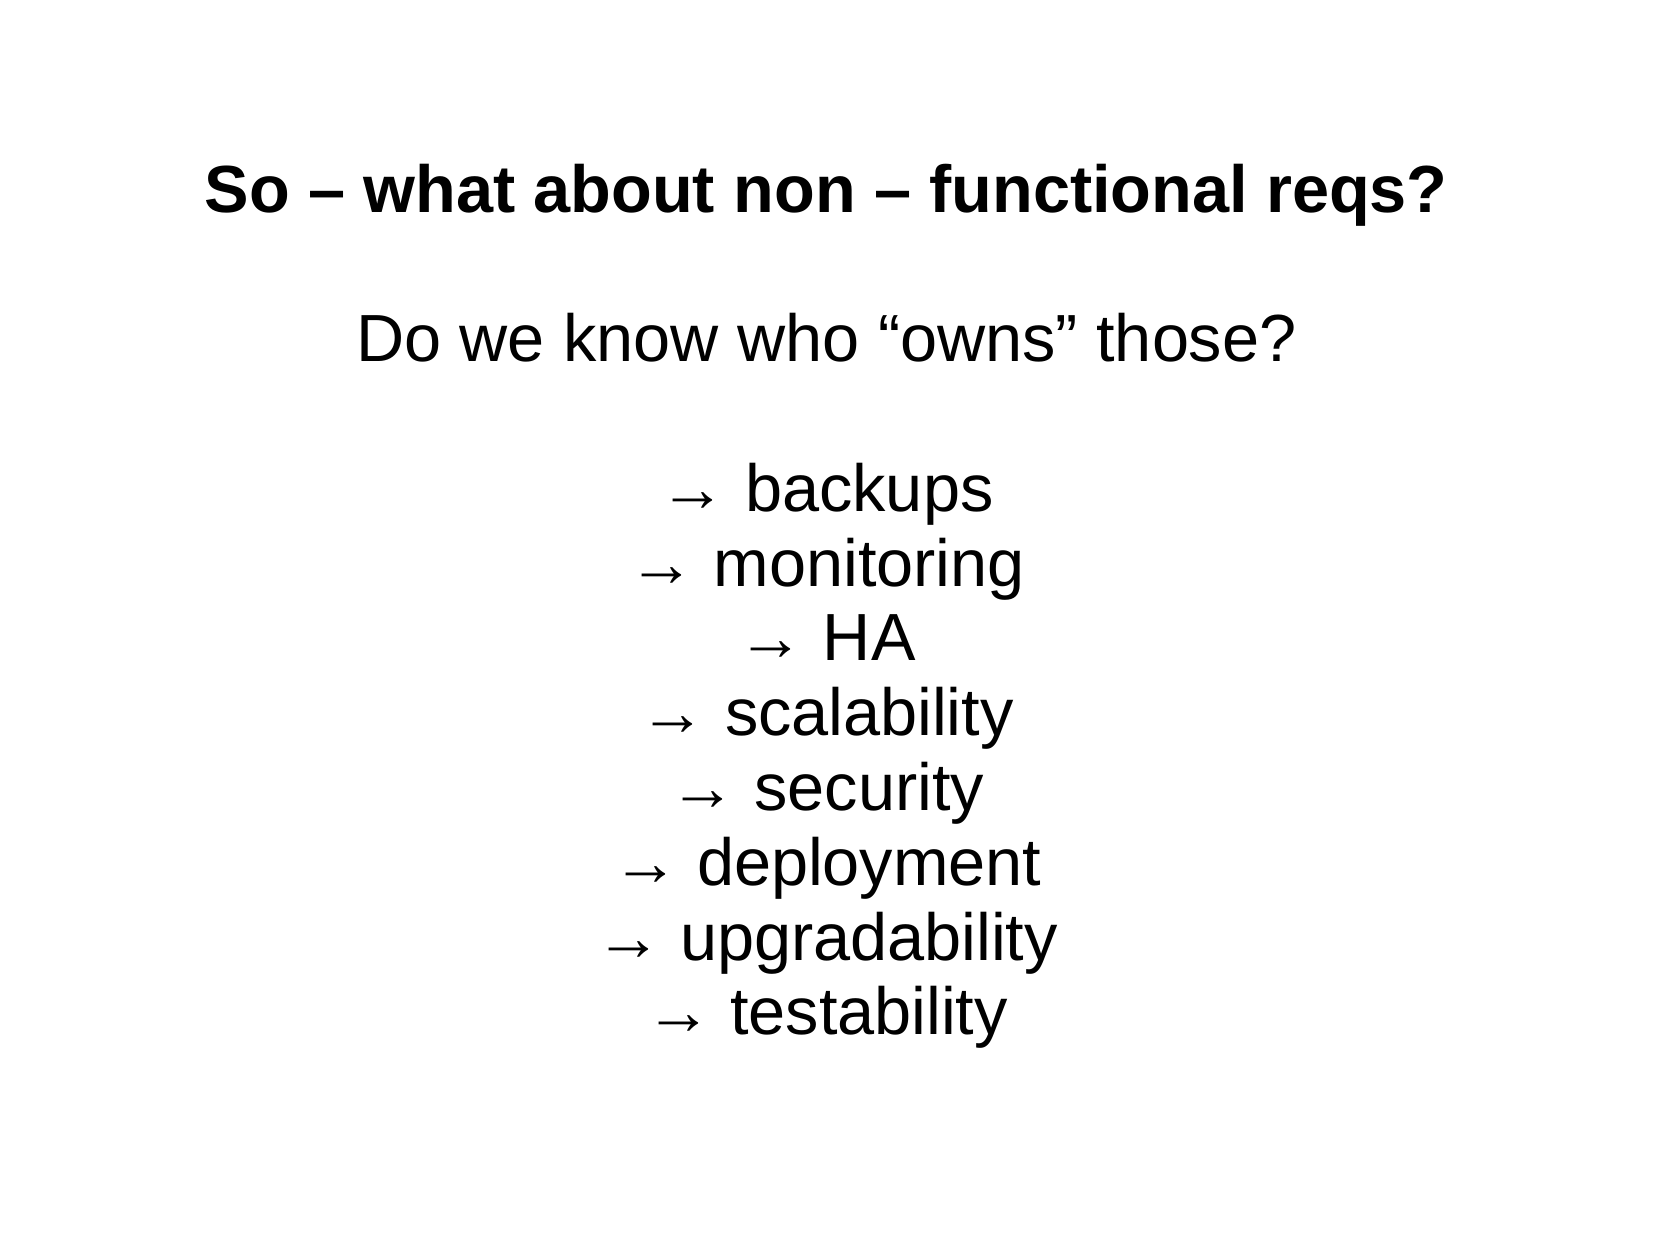

# So – what about non – functional reqs?
Do we know who “owns” those?
→ backups
→ monitoring
→ HA
→ scalability
→ security
→ deployment
→ upgradability
→ testability